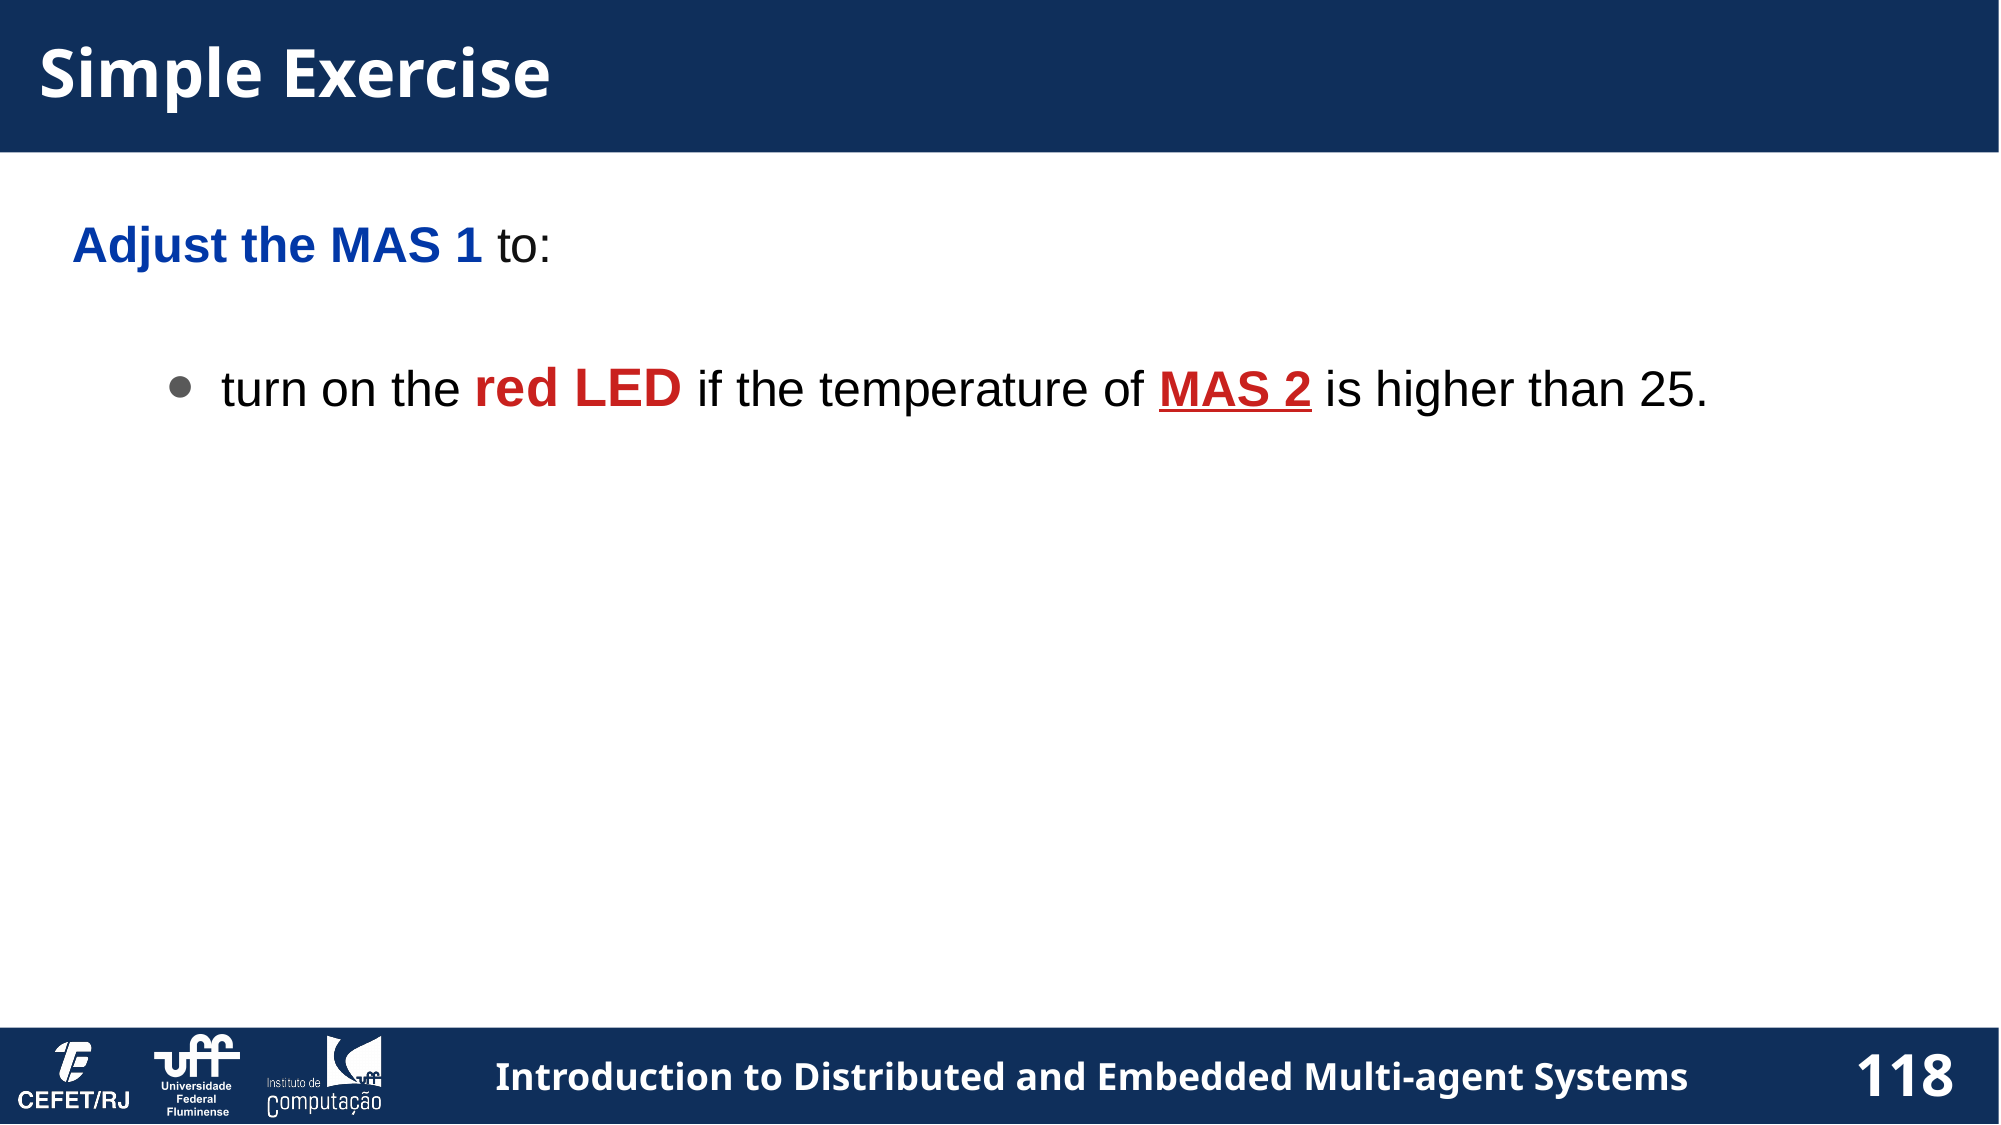

Simple Exercise
Adjust the MAS 1 to:
turn on the red LED if the temperature of MAS 2 is higher than 25.